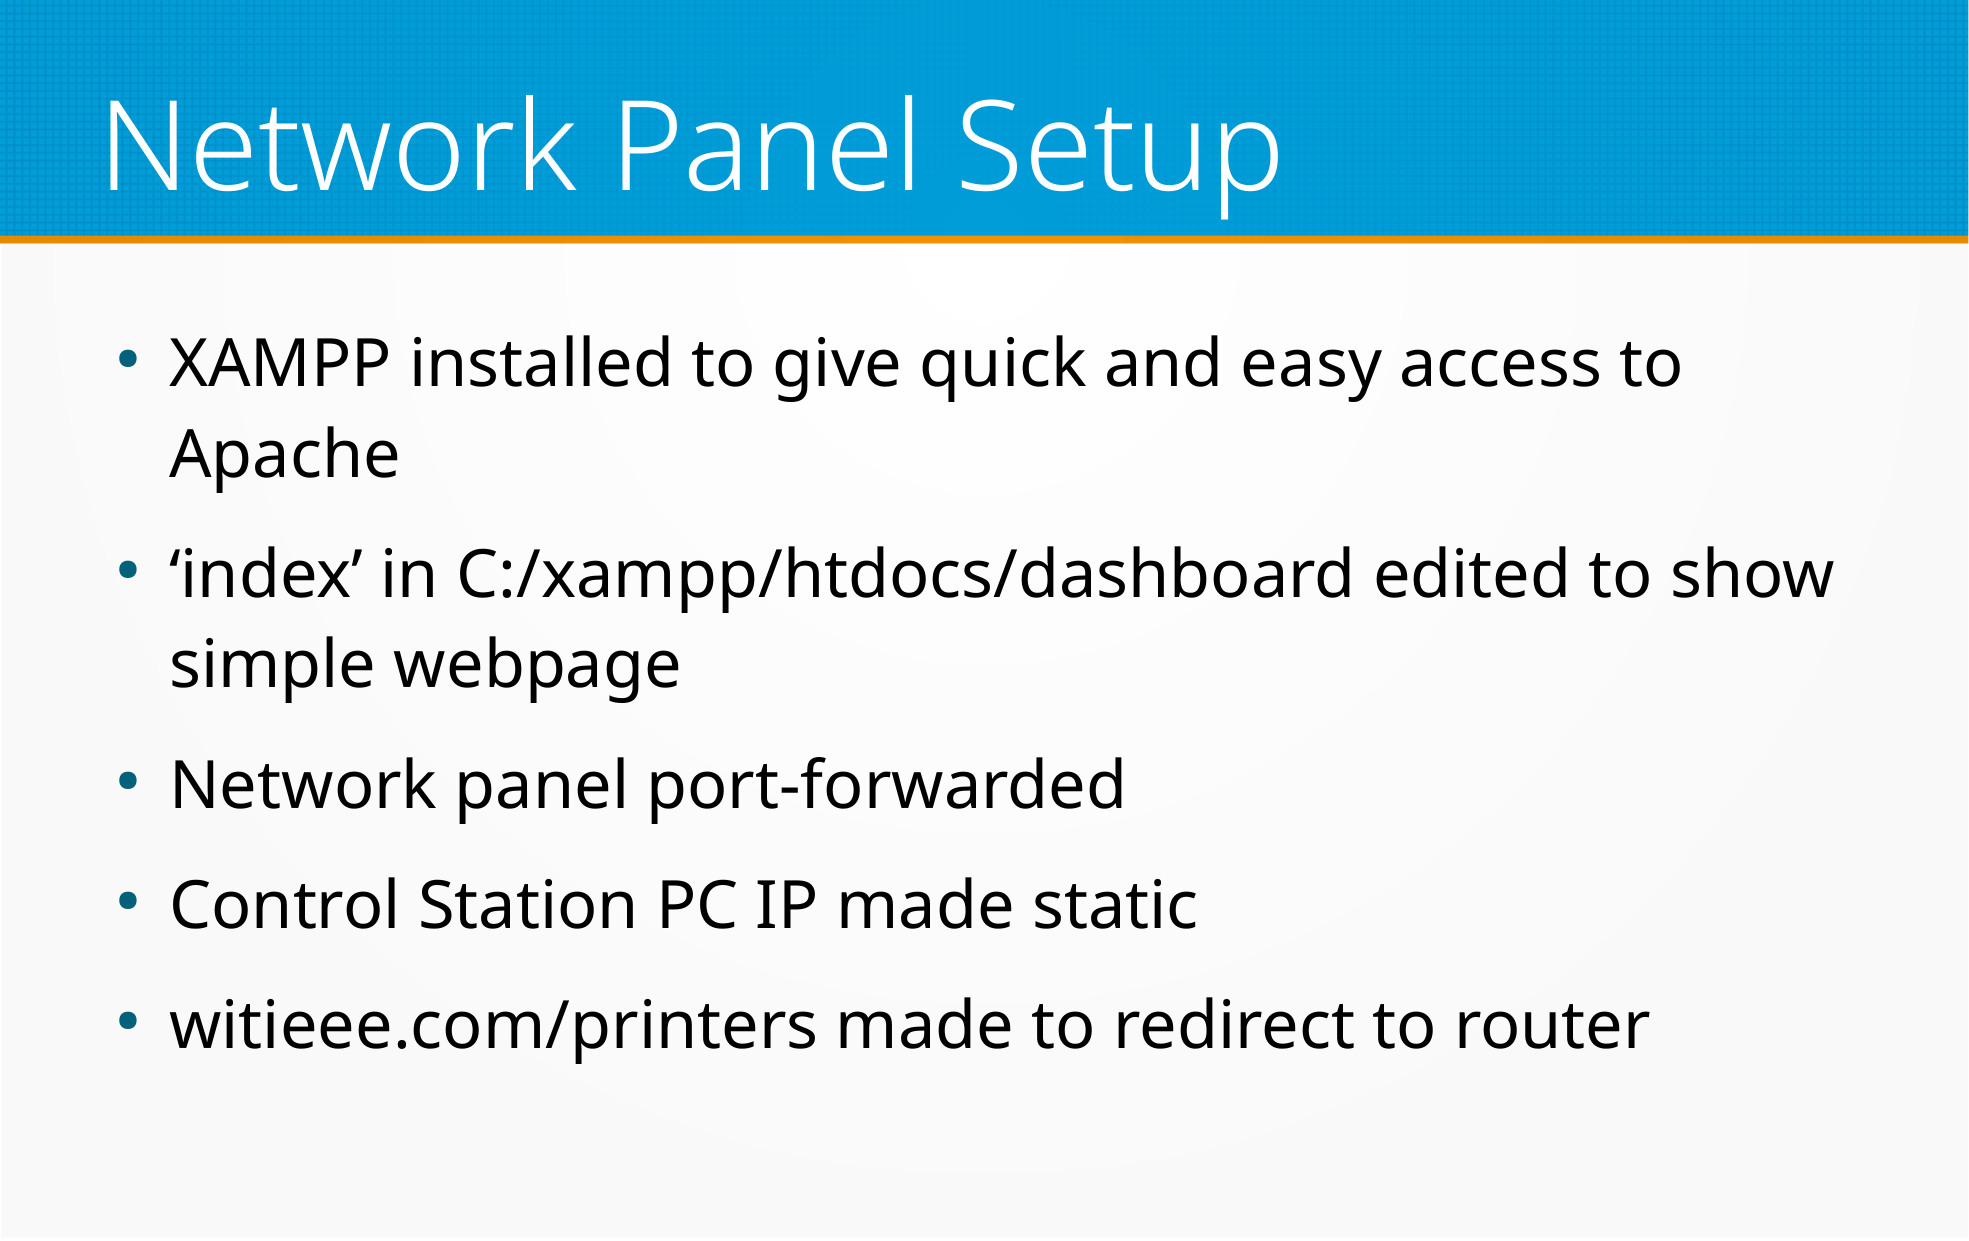

# Network Panel Setup
XAMPP installed to give quick and easy access to Apache
‘index’ in C:/xampp/htdocs/dashboard edited to show simple webpage
Network panel port-forwarded
Control Station PC IP made static
witieee.com/printers made to redirect to router